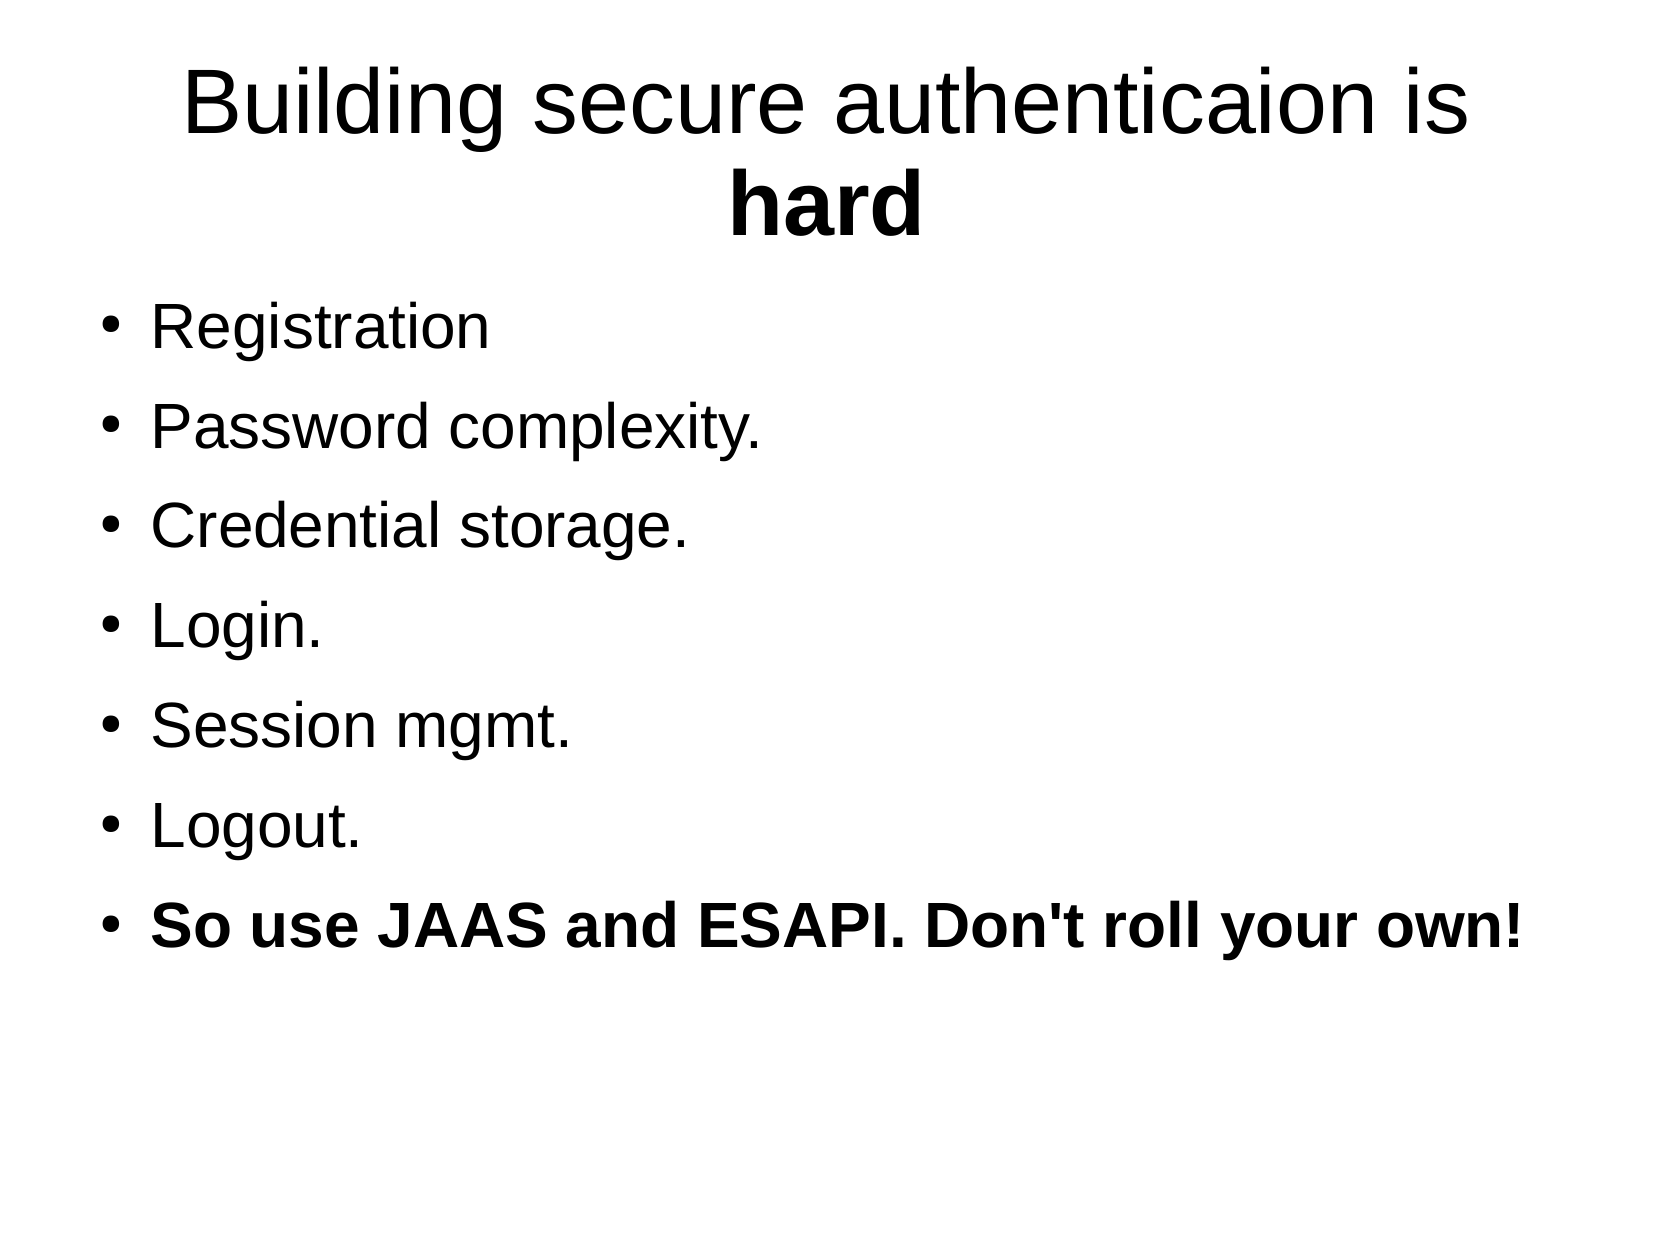

# Building secure authenticaion is hard
Registration
Password complexity.
Credential storage.
Login.
Session mgmt.
Logout.
So use JAAS and ESAPI. Don't roll your own!